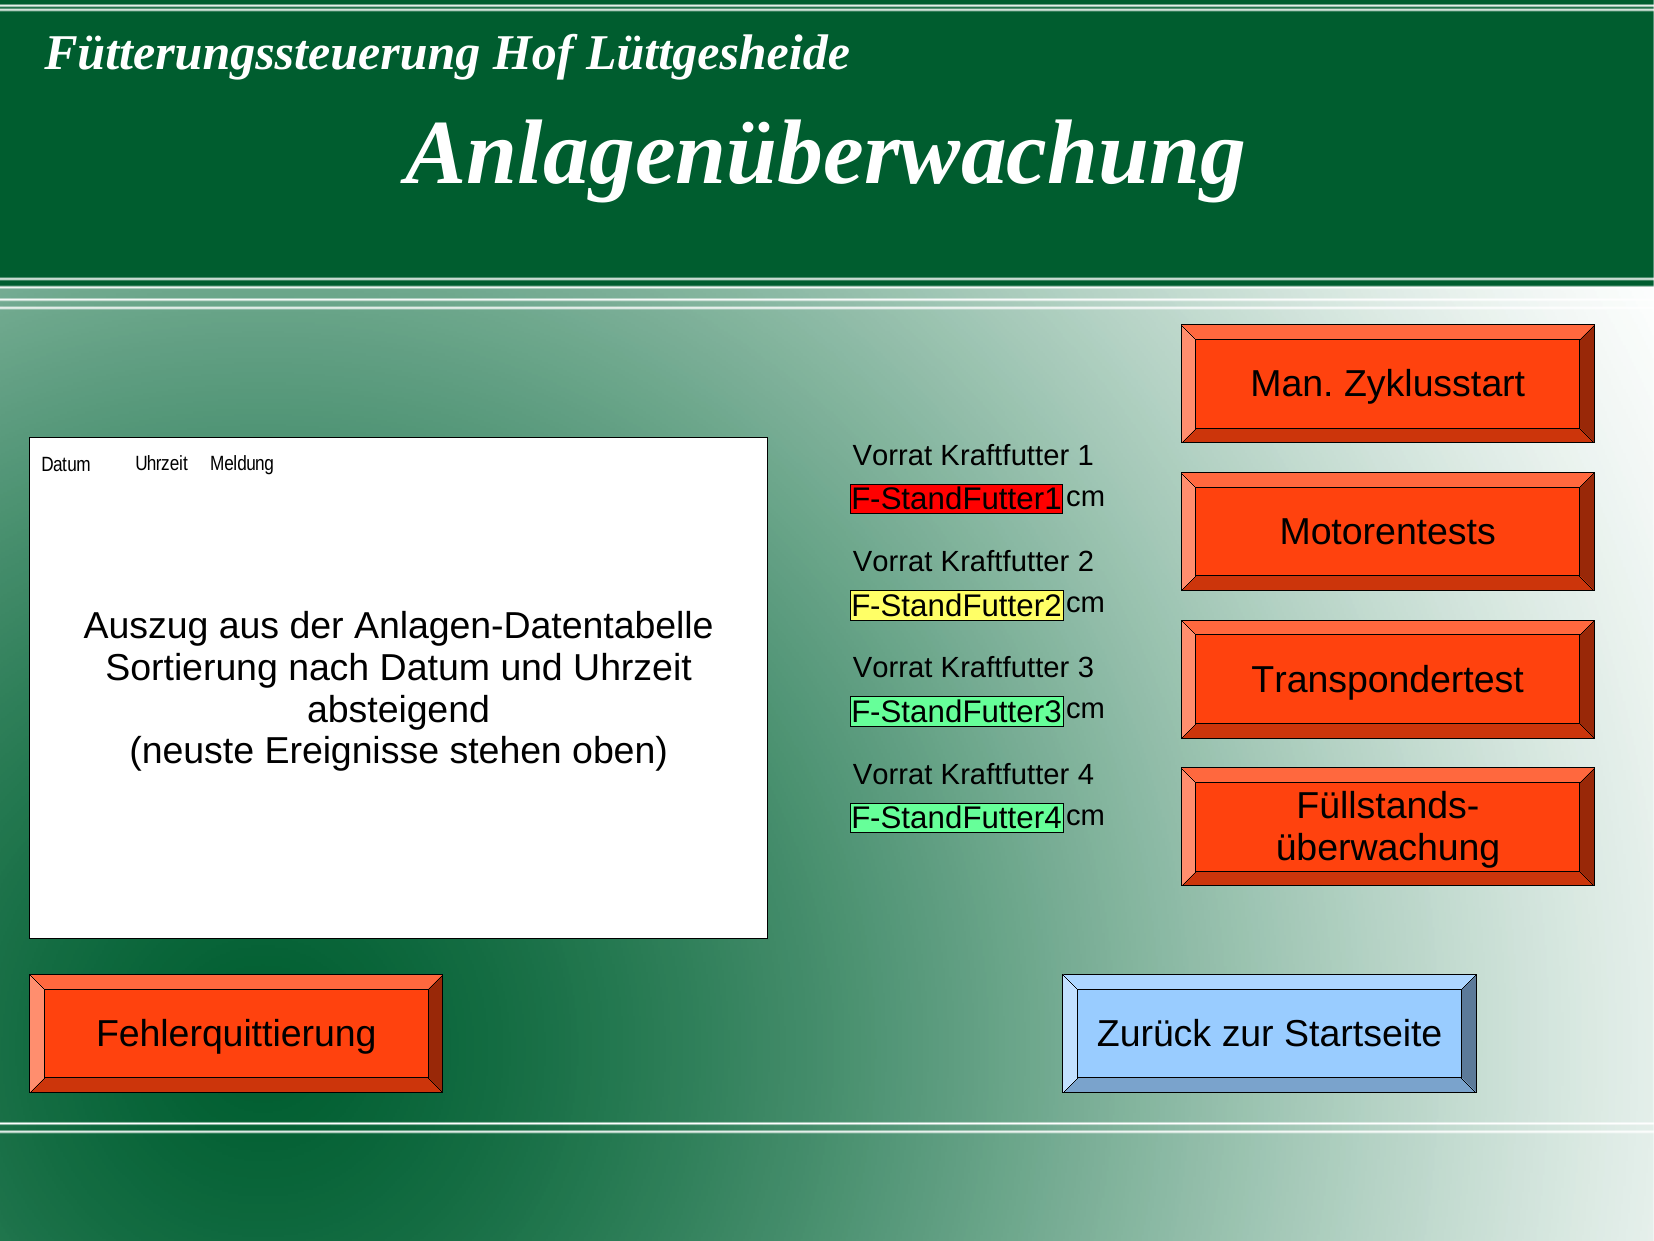

Fütterungssteuerung Hof Lüttgesheide
# Anlagenüberwachung
Man. Zyklusstart
Vorrat Kraftfutter 1
Auszug aus der Anlagen-Datentabelle
Sortierung nach Datum und Uhrzeit
 absteigend
(neuste Ereignisse stehen oben)
cm
Motorentests
F-StandFutter1
Vorrat Kraftfutter 2
cm
F-StandFutter2
Transpondertest
Vorrat Kraftfutter 3
cm
F-StandFutter3
Vorrat Kraftfutter 4
Füllstands-
überwachung
cm
F-StandFutter4
Fehlerquittierung
Zurück zur Startseite